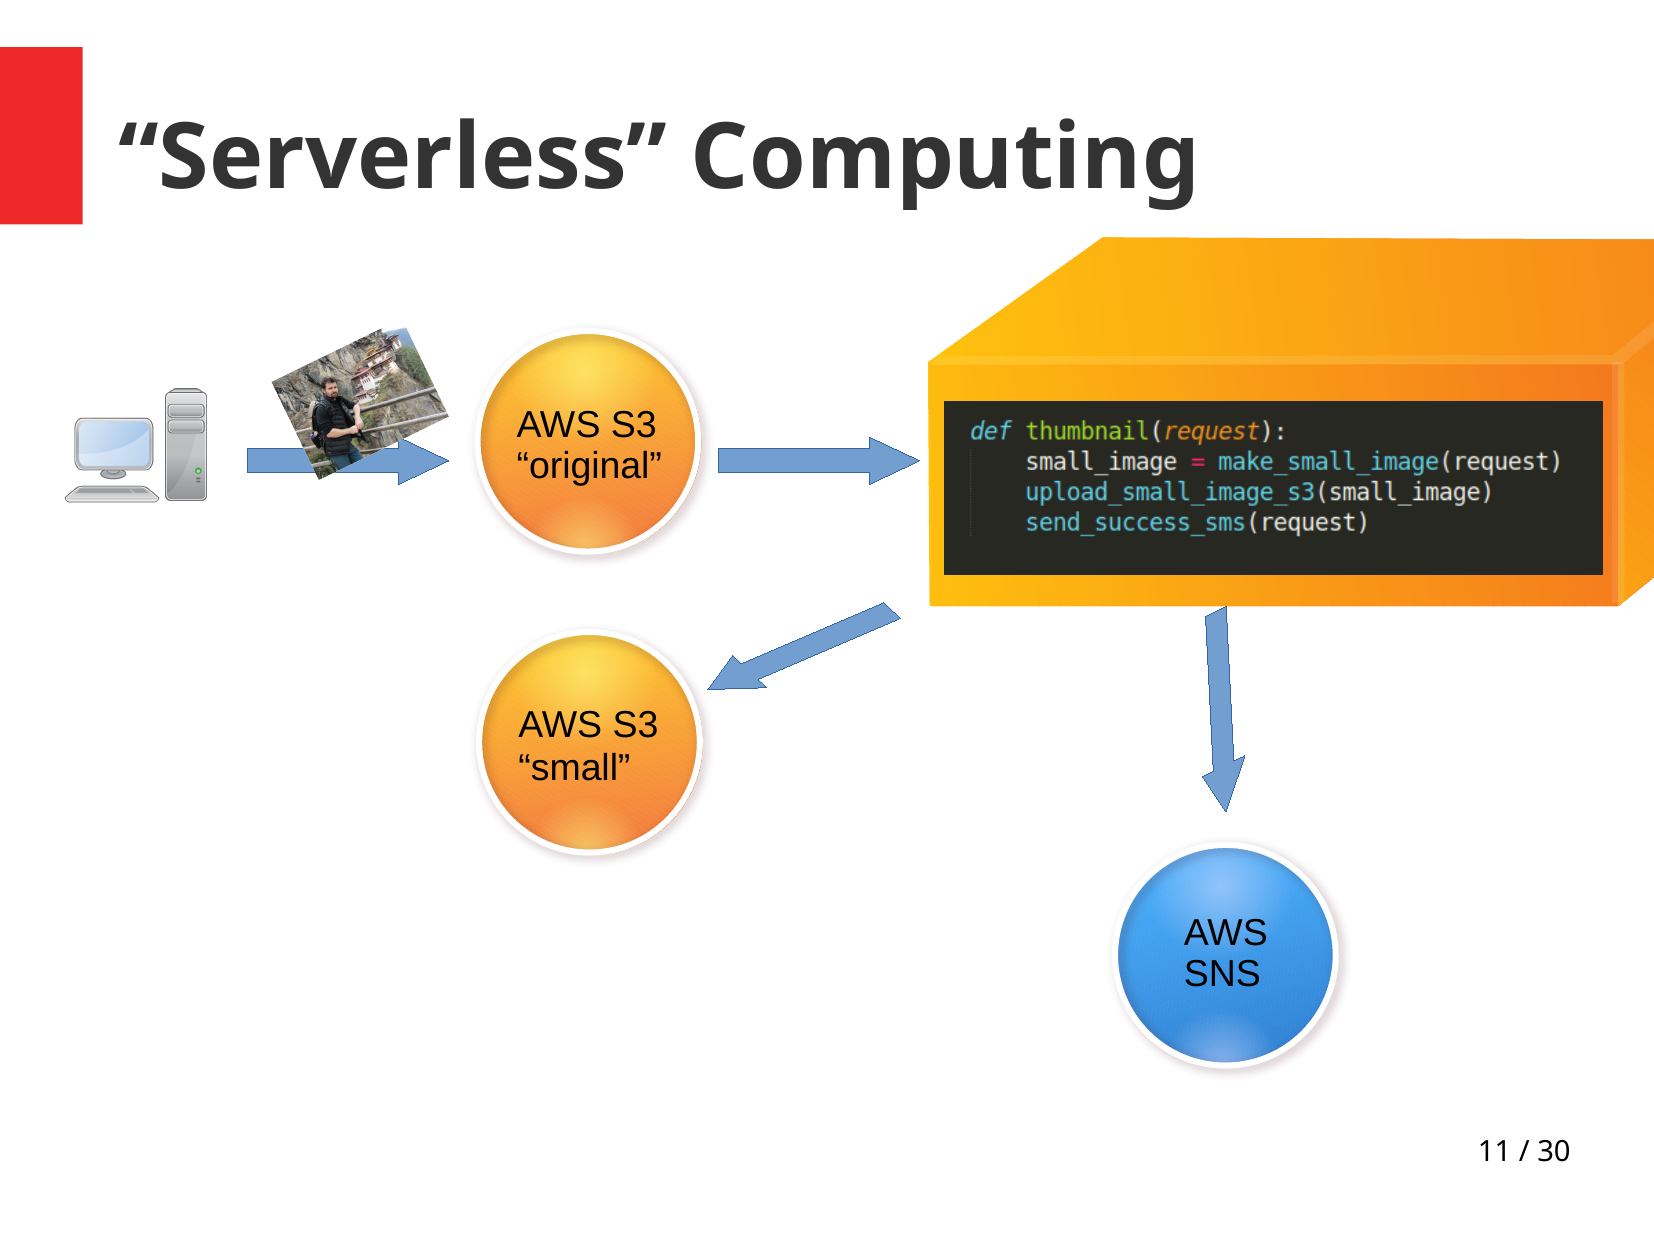

# “Serverless” Computing
AWS S3
“original”
AWS S3
“small”
AWS SNS
11